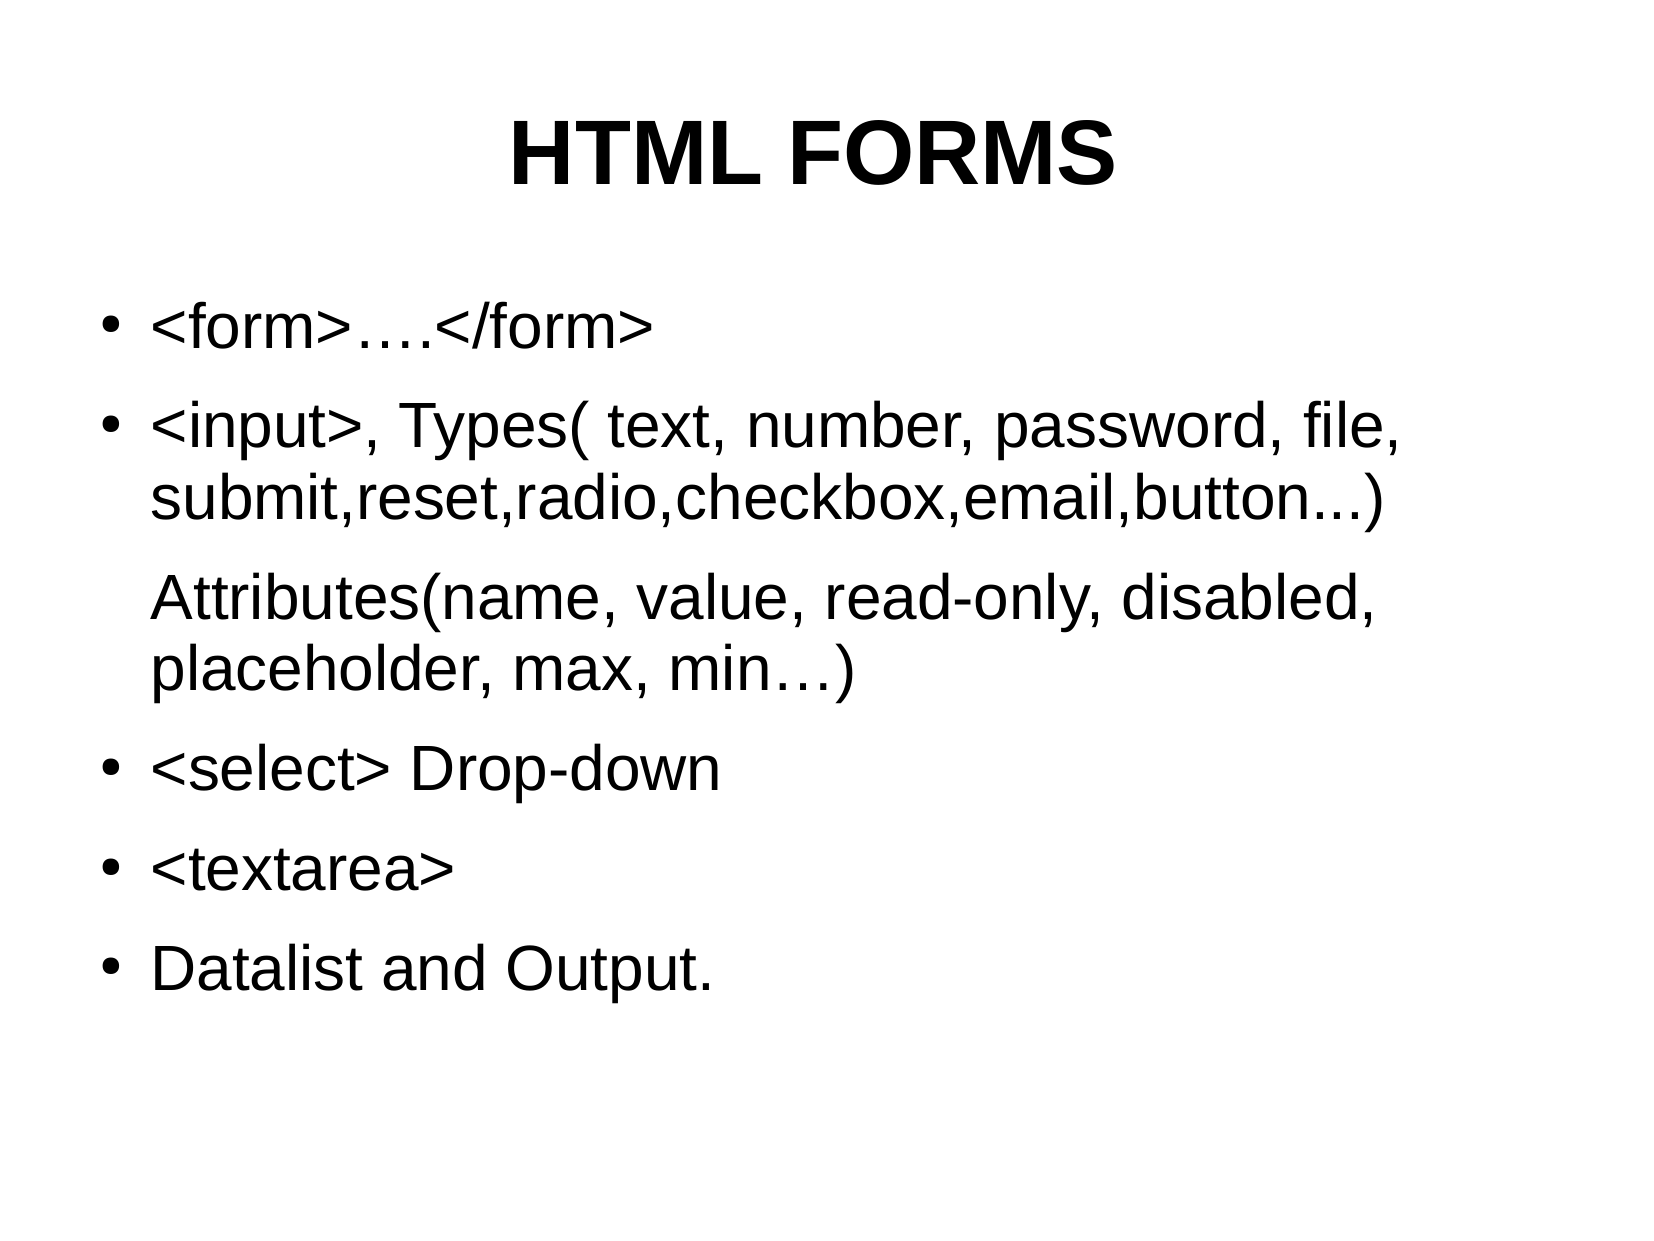

# HTML FORMS
<form>….</form>
<input>, Types( text, number, password, file, submit,reset,radio,checkbox,email,button...)
Attributes(name, value, read-only, disabled, placeholder, max, min…)
<select> Drop-down
<textarea>
Datalist and Output.